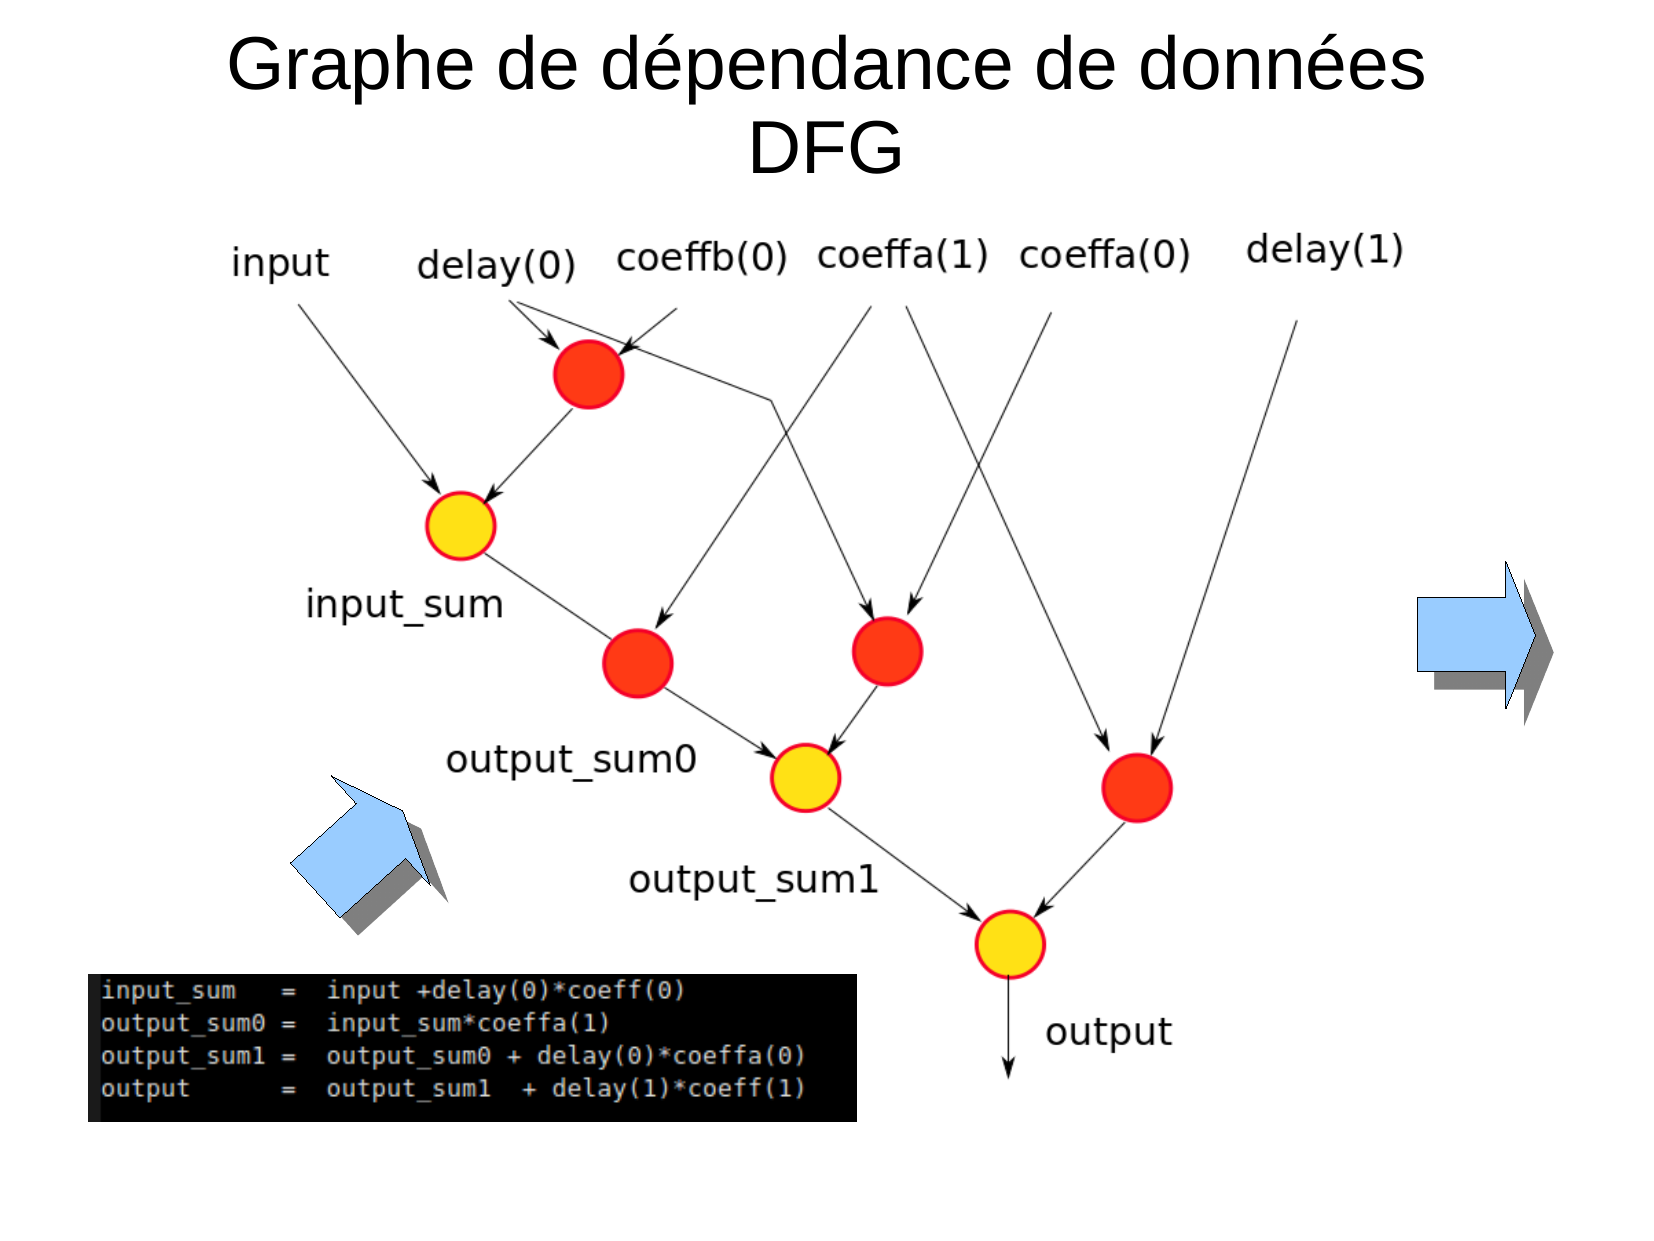

# Graphe de dépendance de données DFG